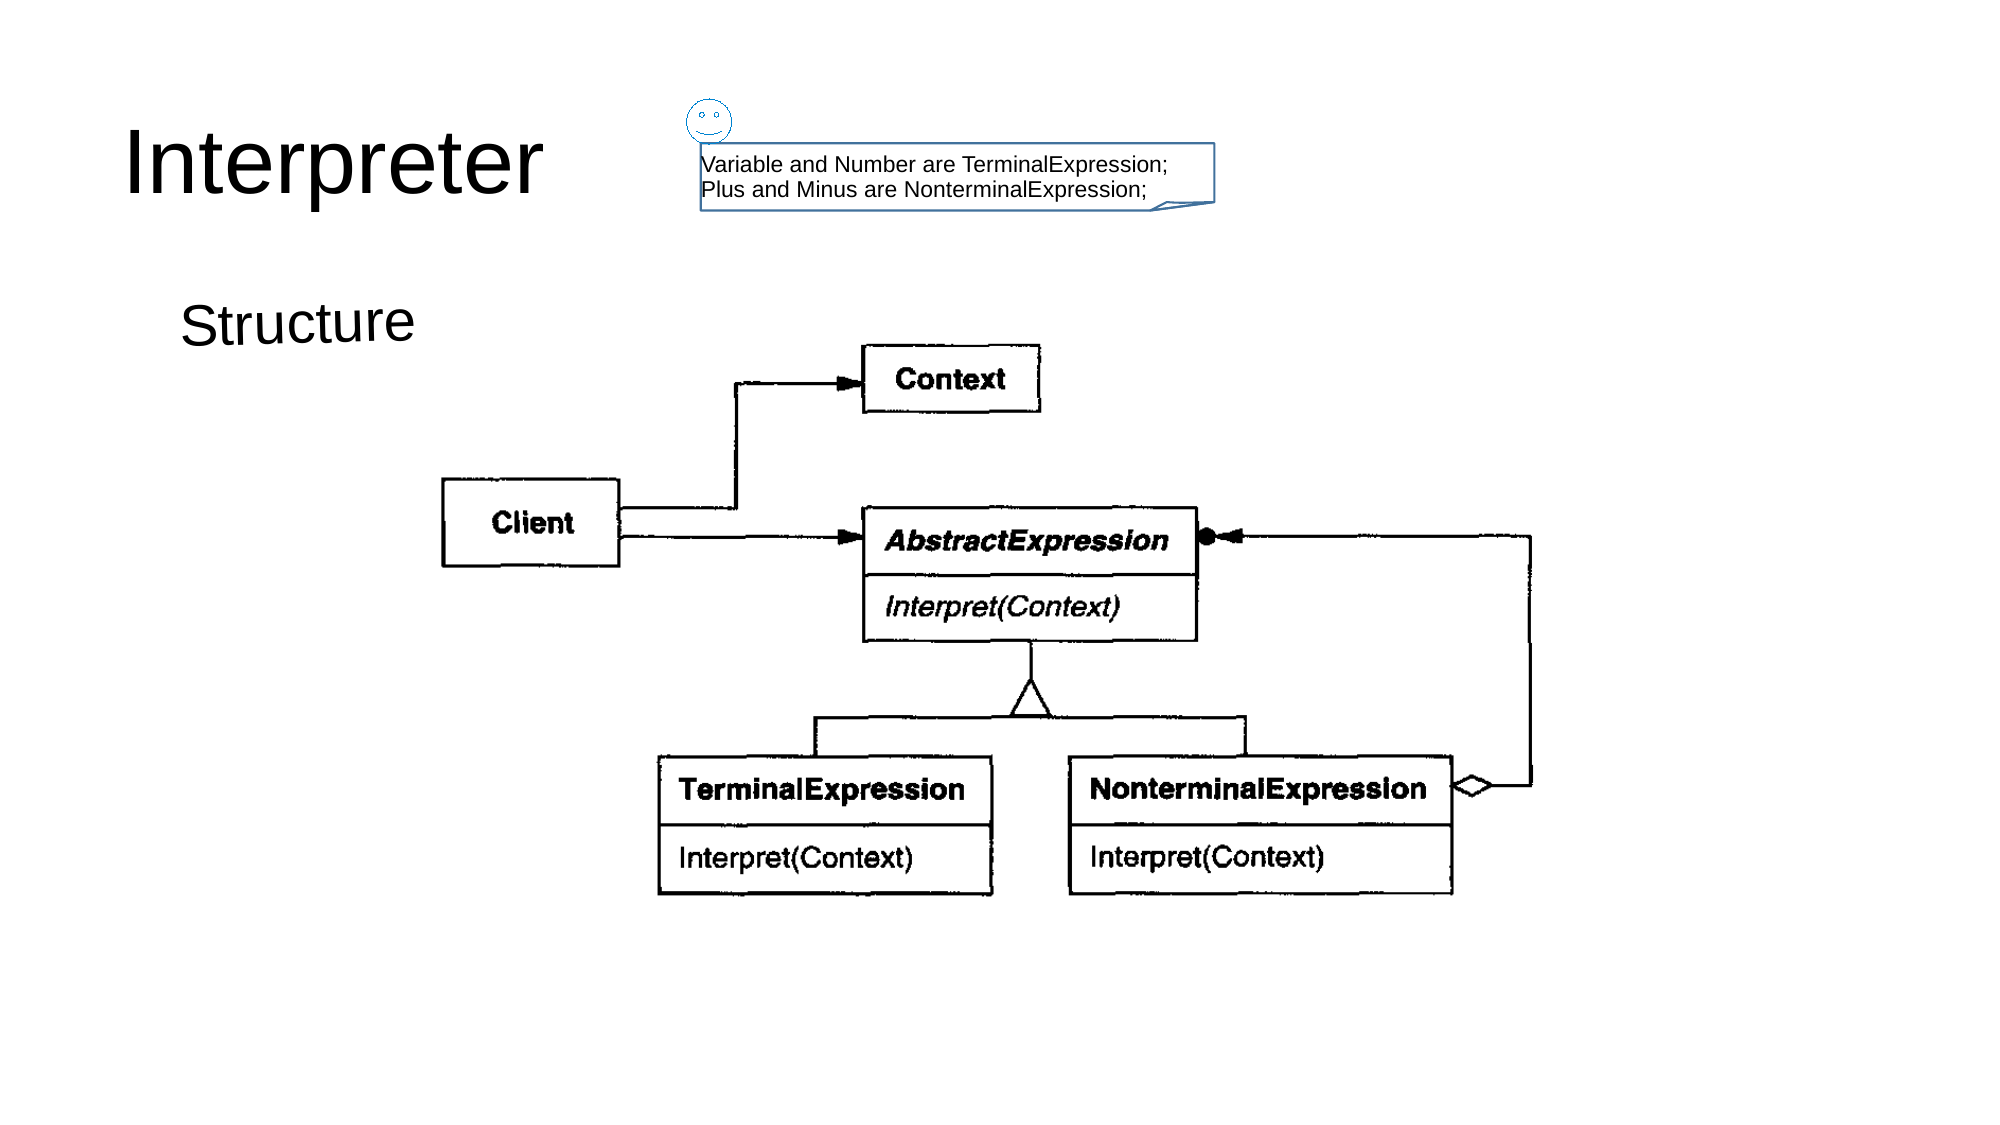

# Interpreter
Variable and Number are TerminalExpression;
Plus and Minus are NonterminalExpression;
Structure